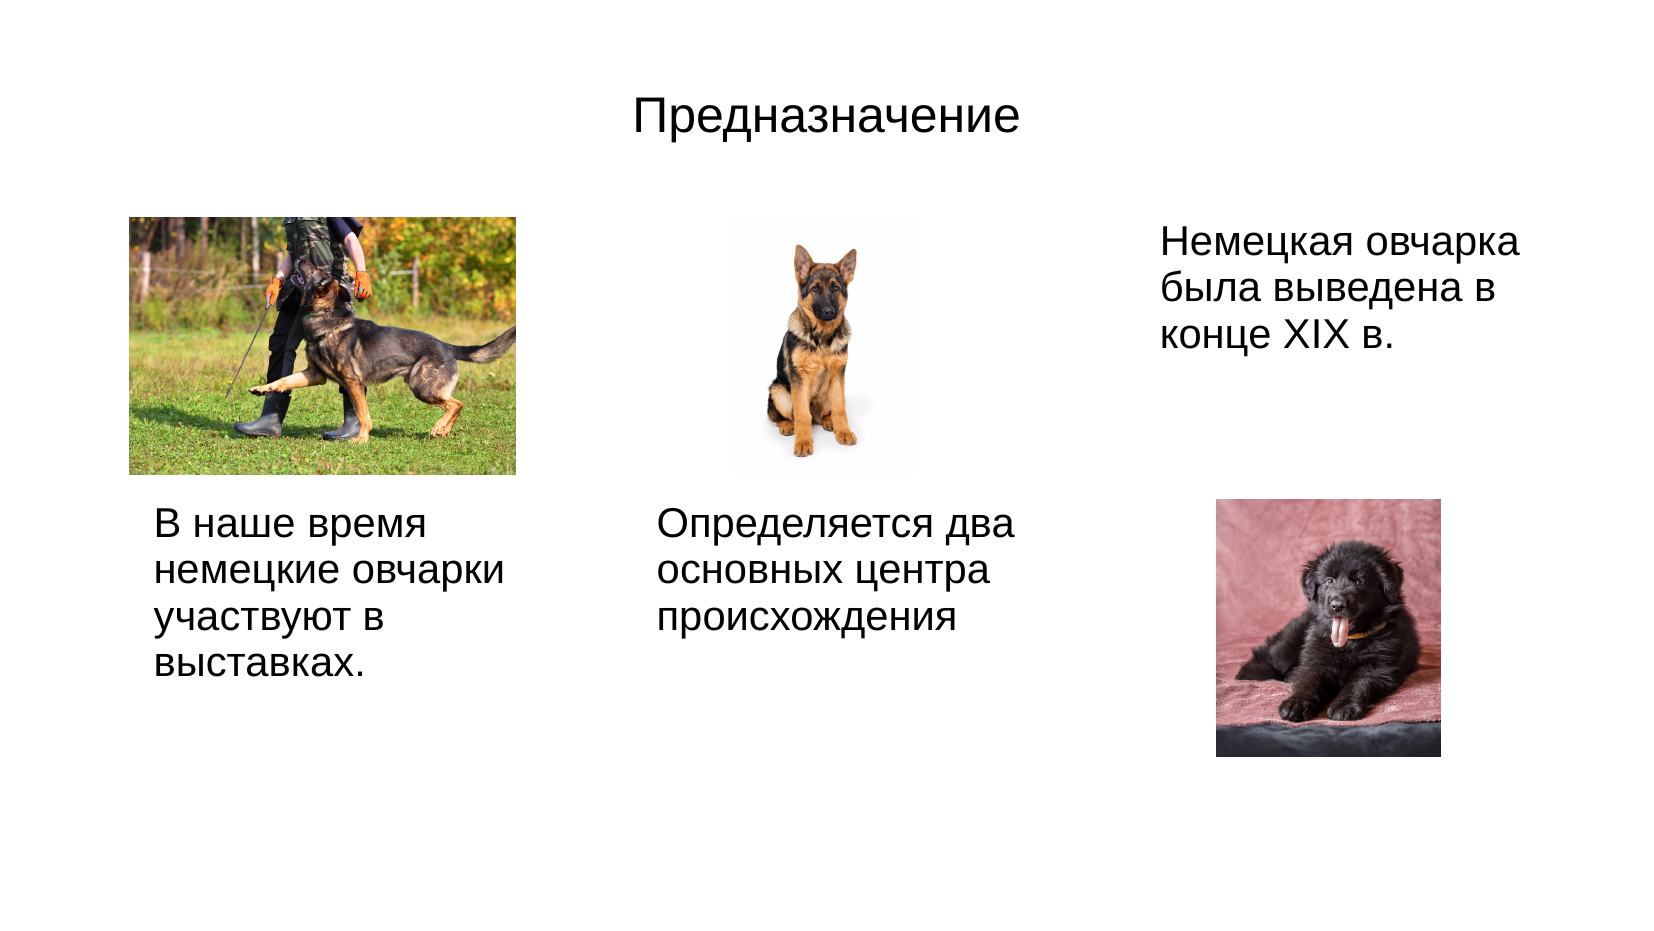

# Предназначение
Немецкая овчарка была выведена в конце XIX в.
В наше время немецкие овчарки участвуют в выставках.
Определяется два основных центра происхождения